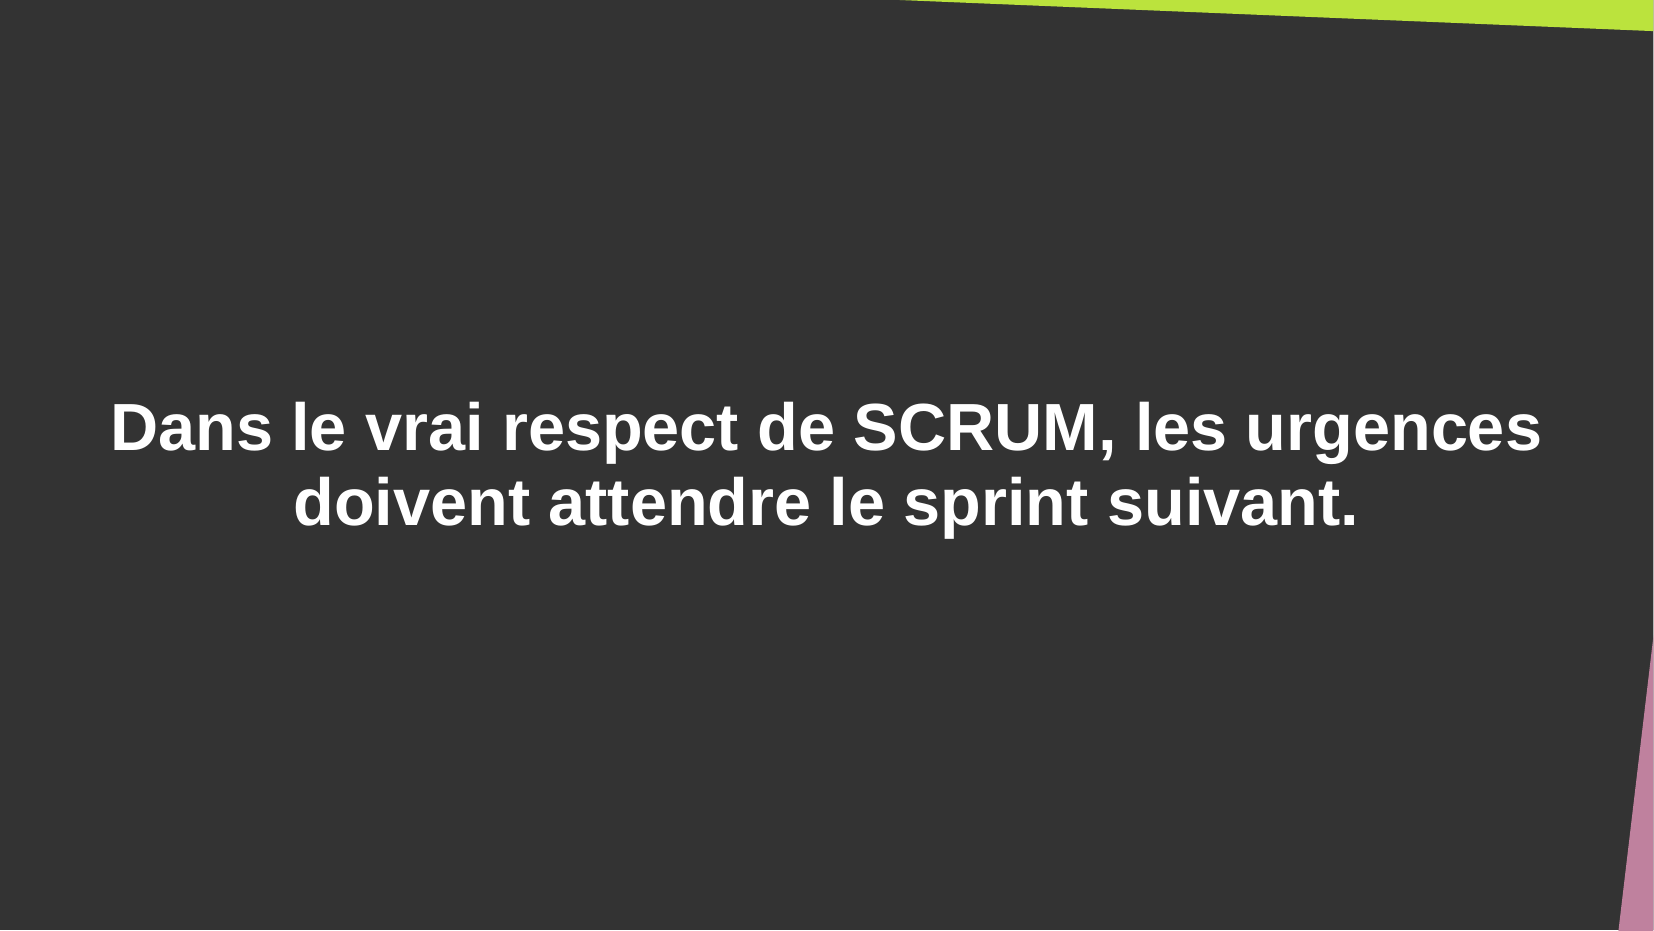

# Dans le vrai respect de SCRUM, les urgences doivent attendre le sprint suivant.